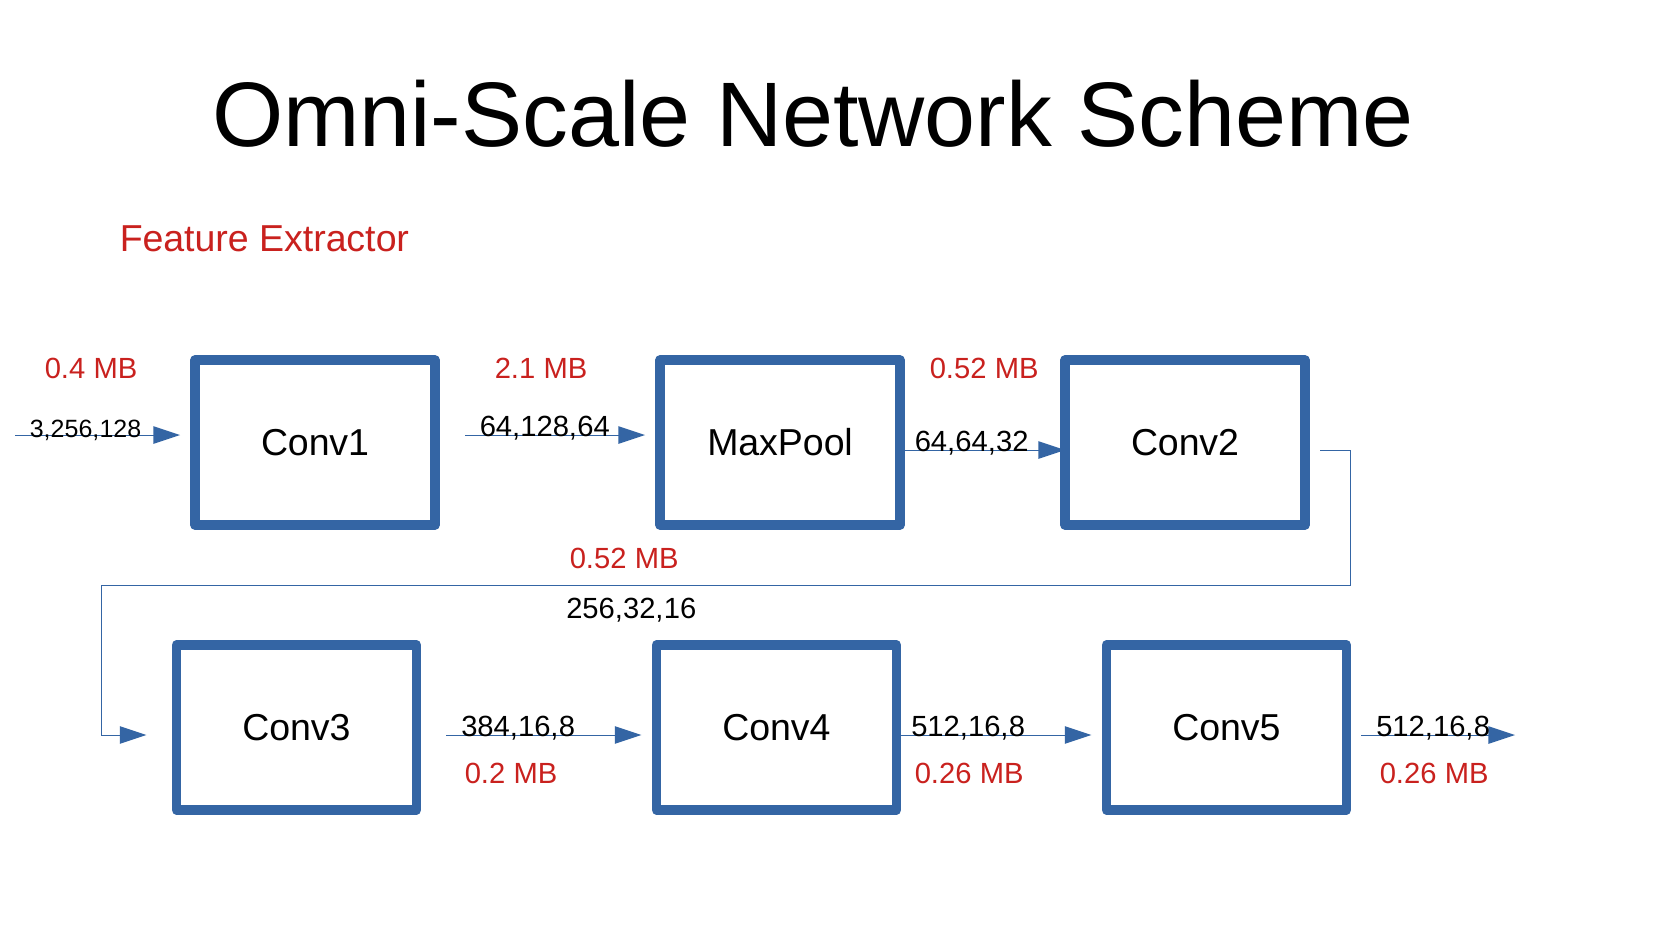

# Omni-Scale Network Scheme
Feature Extractor
0.4 MB
2.1 MB
0.52 MB
Conv1
MaxPool
Conv2
3,256,128
64,128,64
64,64,32
0.52 MB
256,32,16
Conv3
Conv4
Conv5
384,16,8
512,16,8
512,16,8
0.2 MB
0.26 MB
0.26 MB